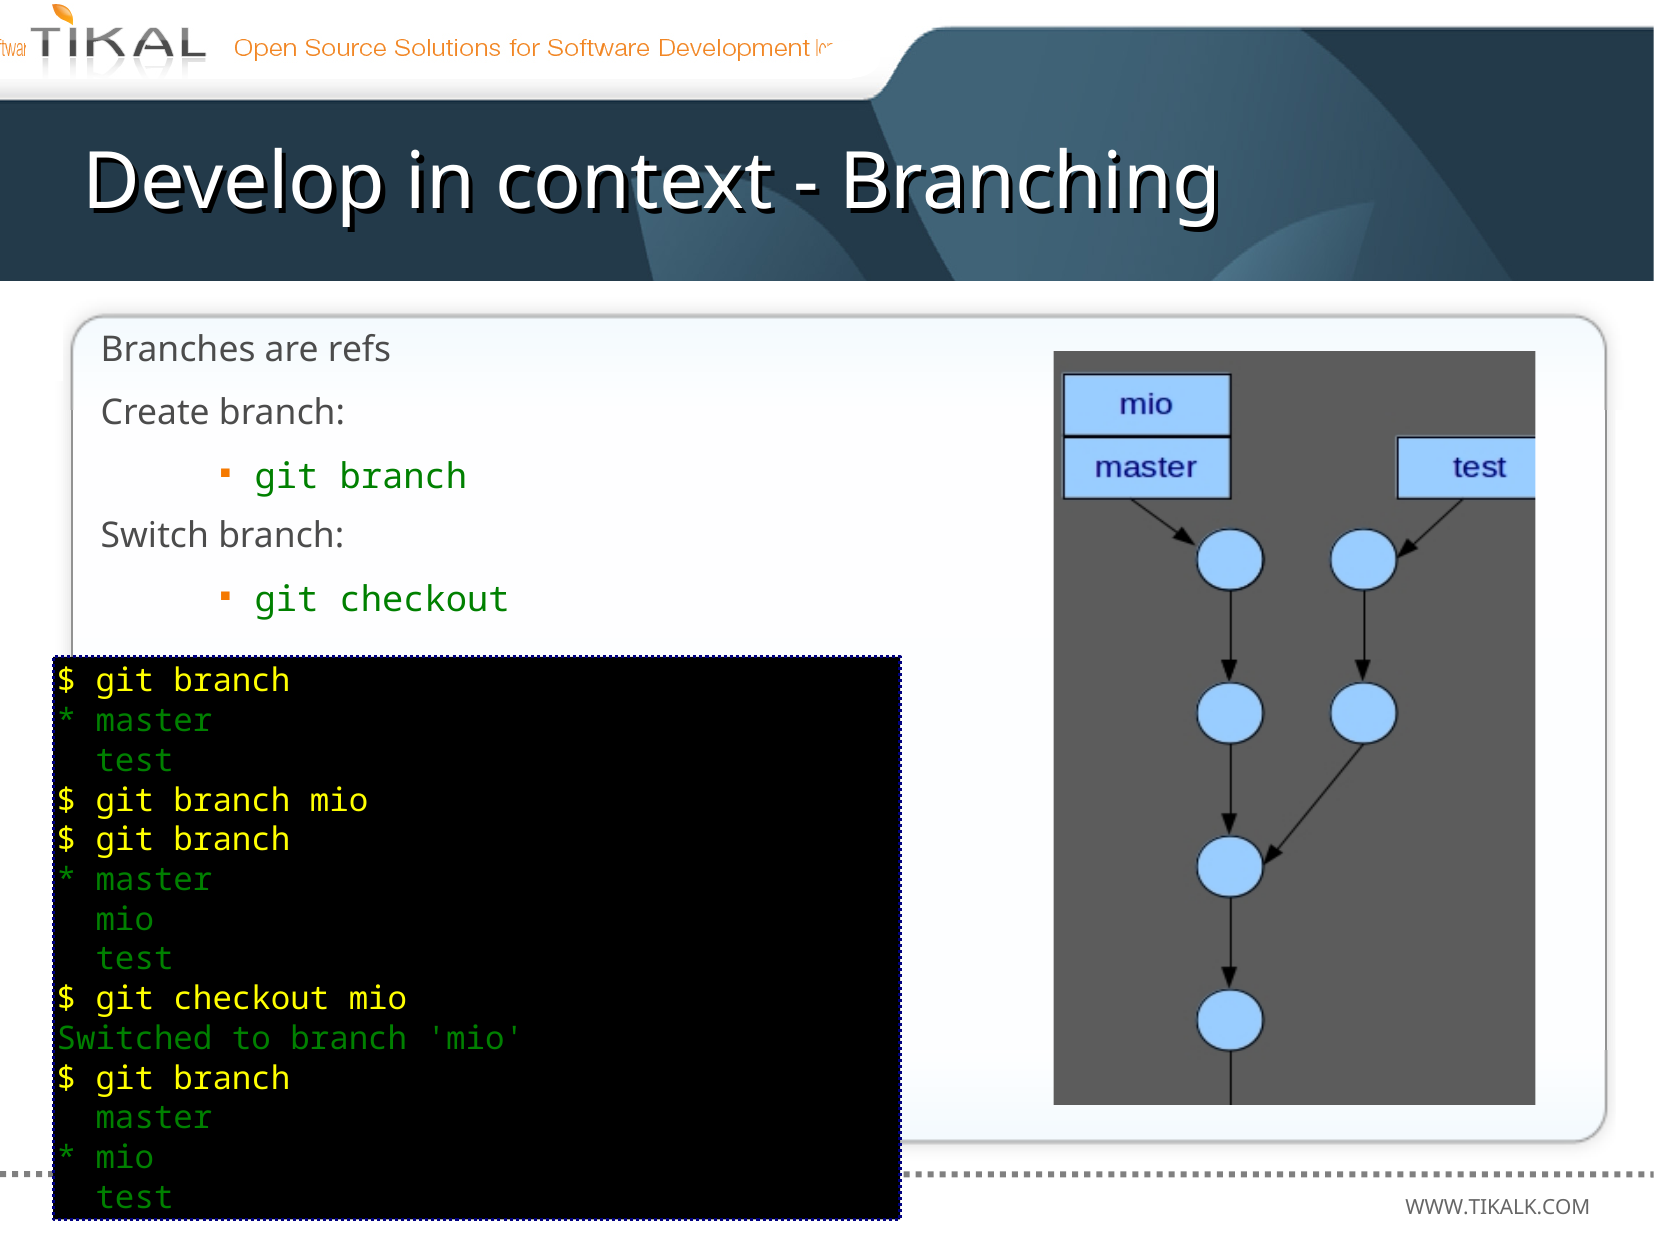

# Develop in context - Branching
Branches are refs
Create branch:
git branch
Switch branch:
git checkout
$ git branch
* master
 test
$ git branch mio
$ git branch
* master
 mio
 test
$ git checkout mio
Switched to branch 'mio'
$ git branch
 master
* mio
 test